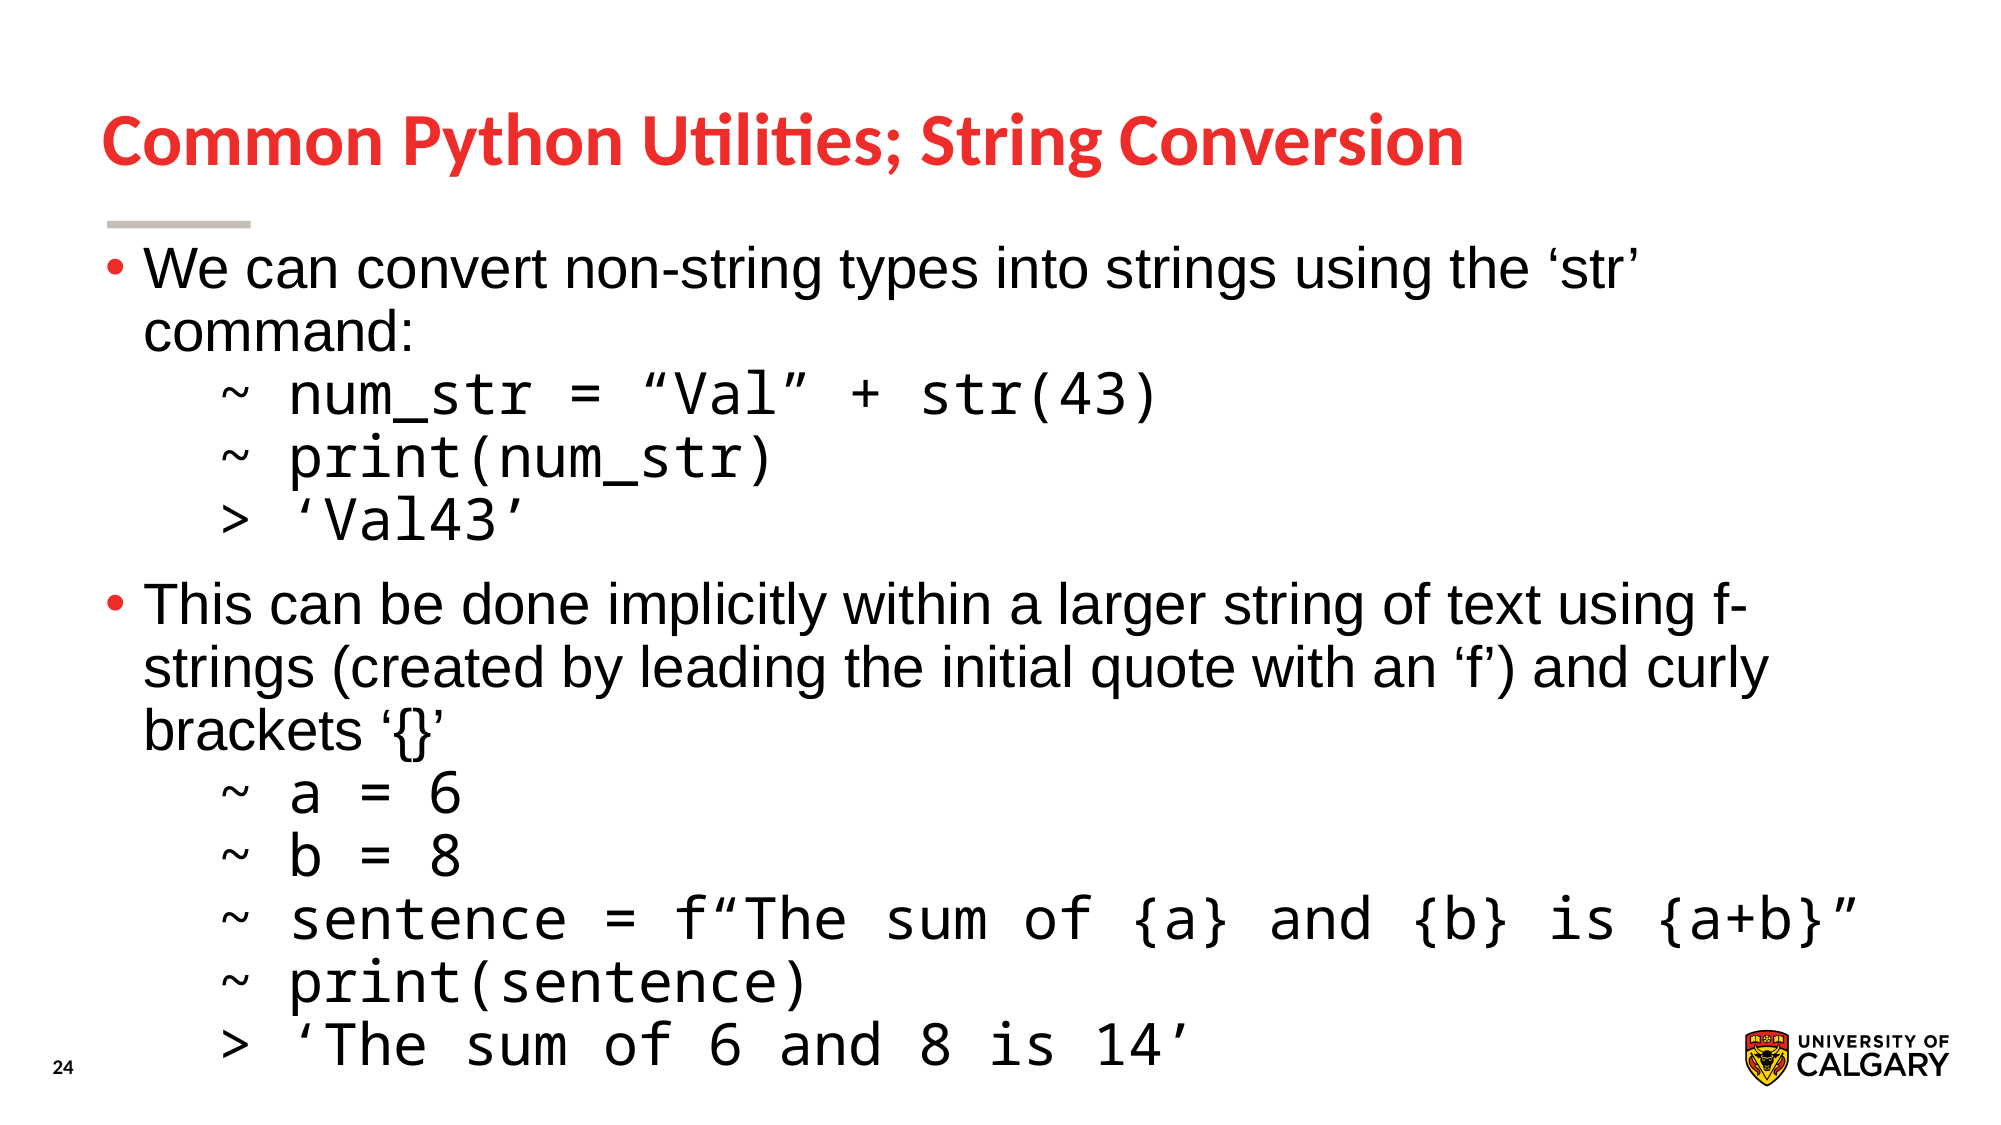

# Common Python Utilities; String Conversion
We can convert non-string types into strings using the ‘str’ command:
	~ num_str = “Val” + str(43)
	~ print(num_str)
	> ‘Val43’
This can be done implicitly within a larger string of text using f-strings (created by leading the initial quote with an ‘f’) and curly brackets ‘{}’
	~ a = 6
	~ b = 8
	~ sentence = f“The sum of {a} and {b} is {a+b}”
	~ print(sentence)
	> ‘The sum of 6 and 8 is 14’